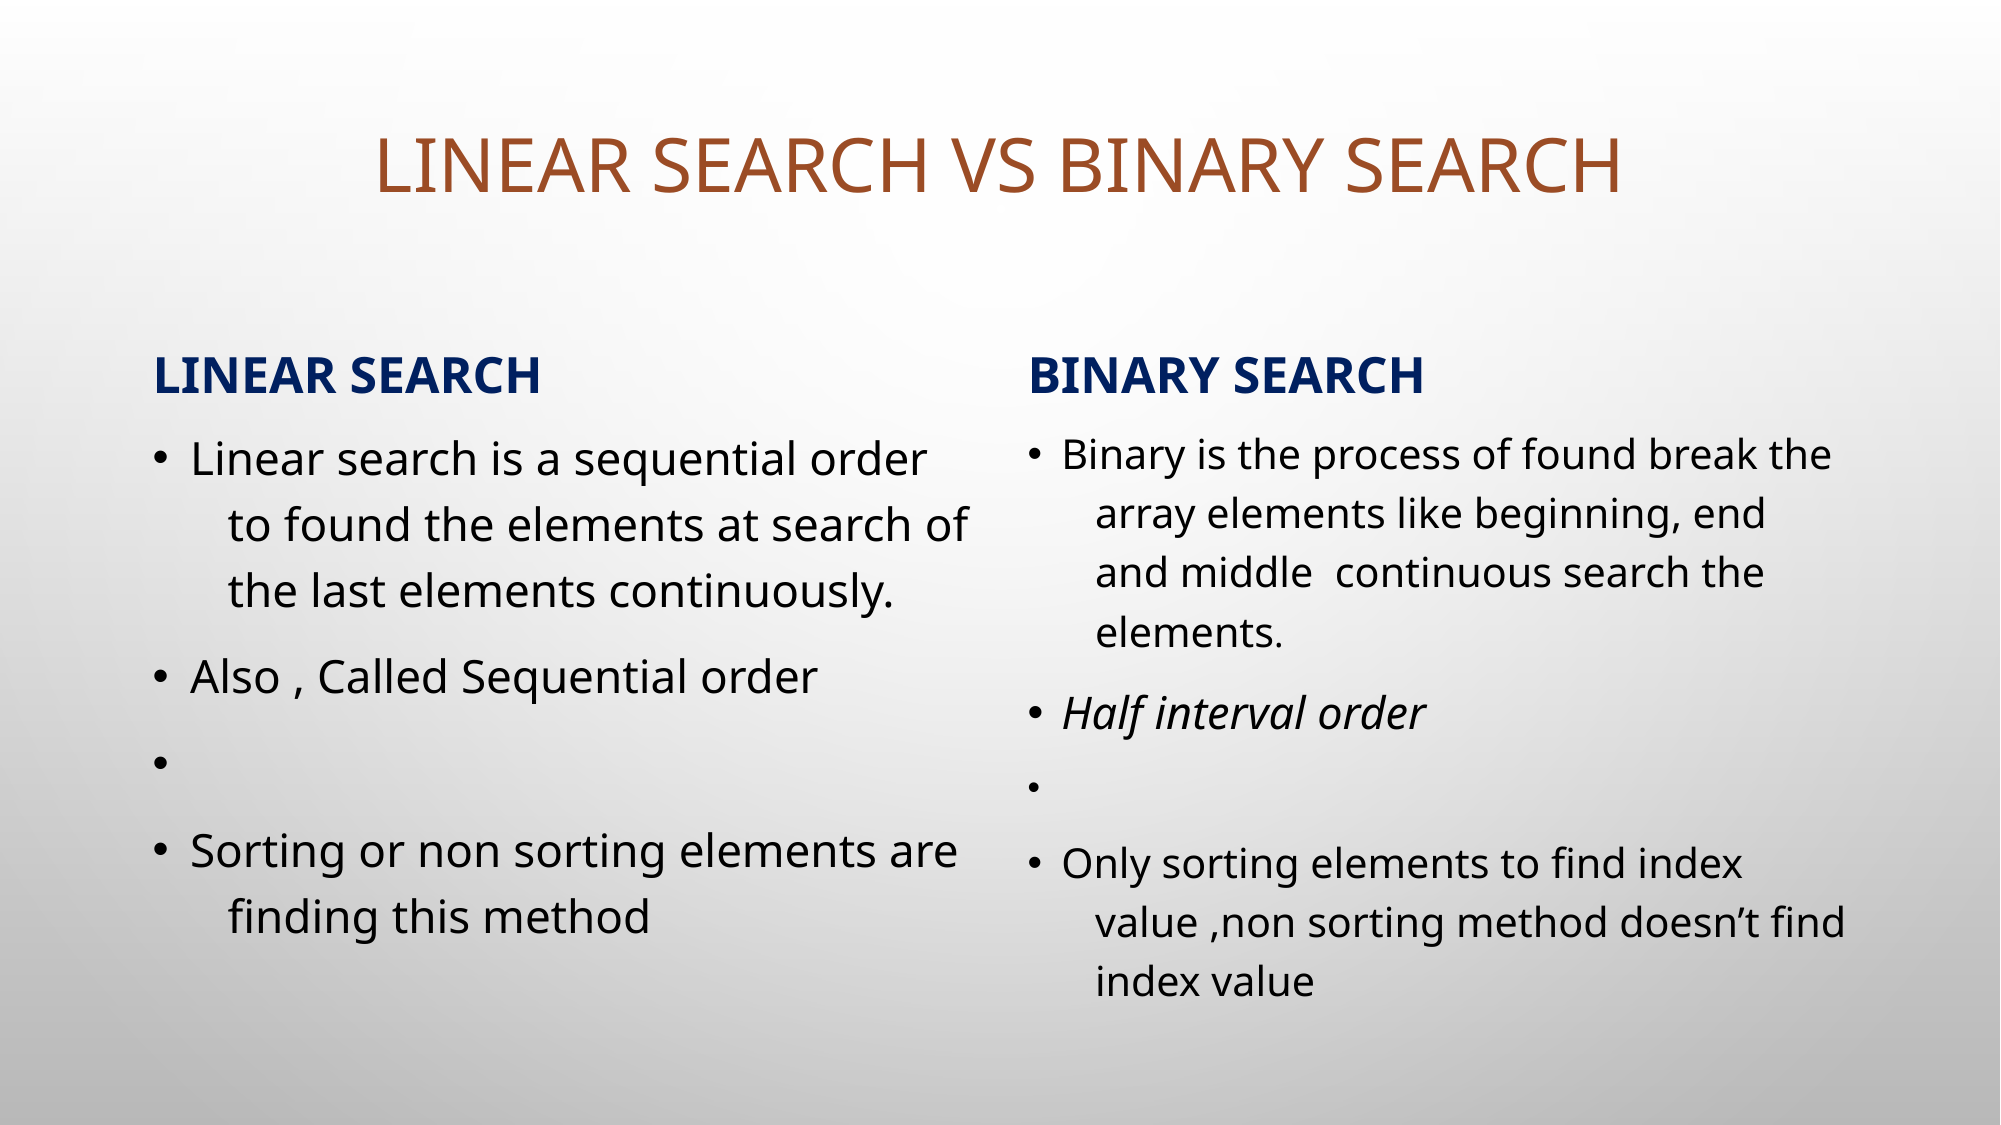

# Linear Search vs Binary Search
Linear Search
Binary search
Linear search is a sequential order to found the elements at search of the last elements continuously.
Also , Called Sequential order
Sorting or non sorting elements are finding this method
Binary is the process of found break the array elements like beginning, end and middle continuous search the elements.
Half interval order
Only sorting elements to find index value ,non sorting method doesn’t find index value